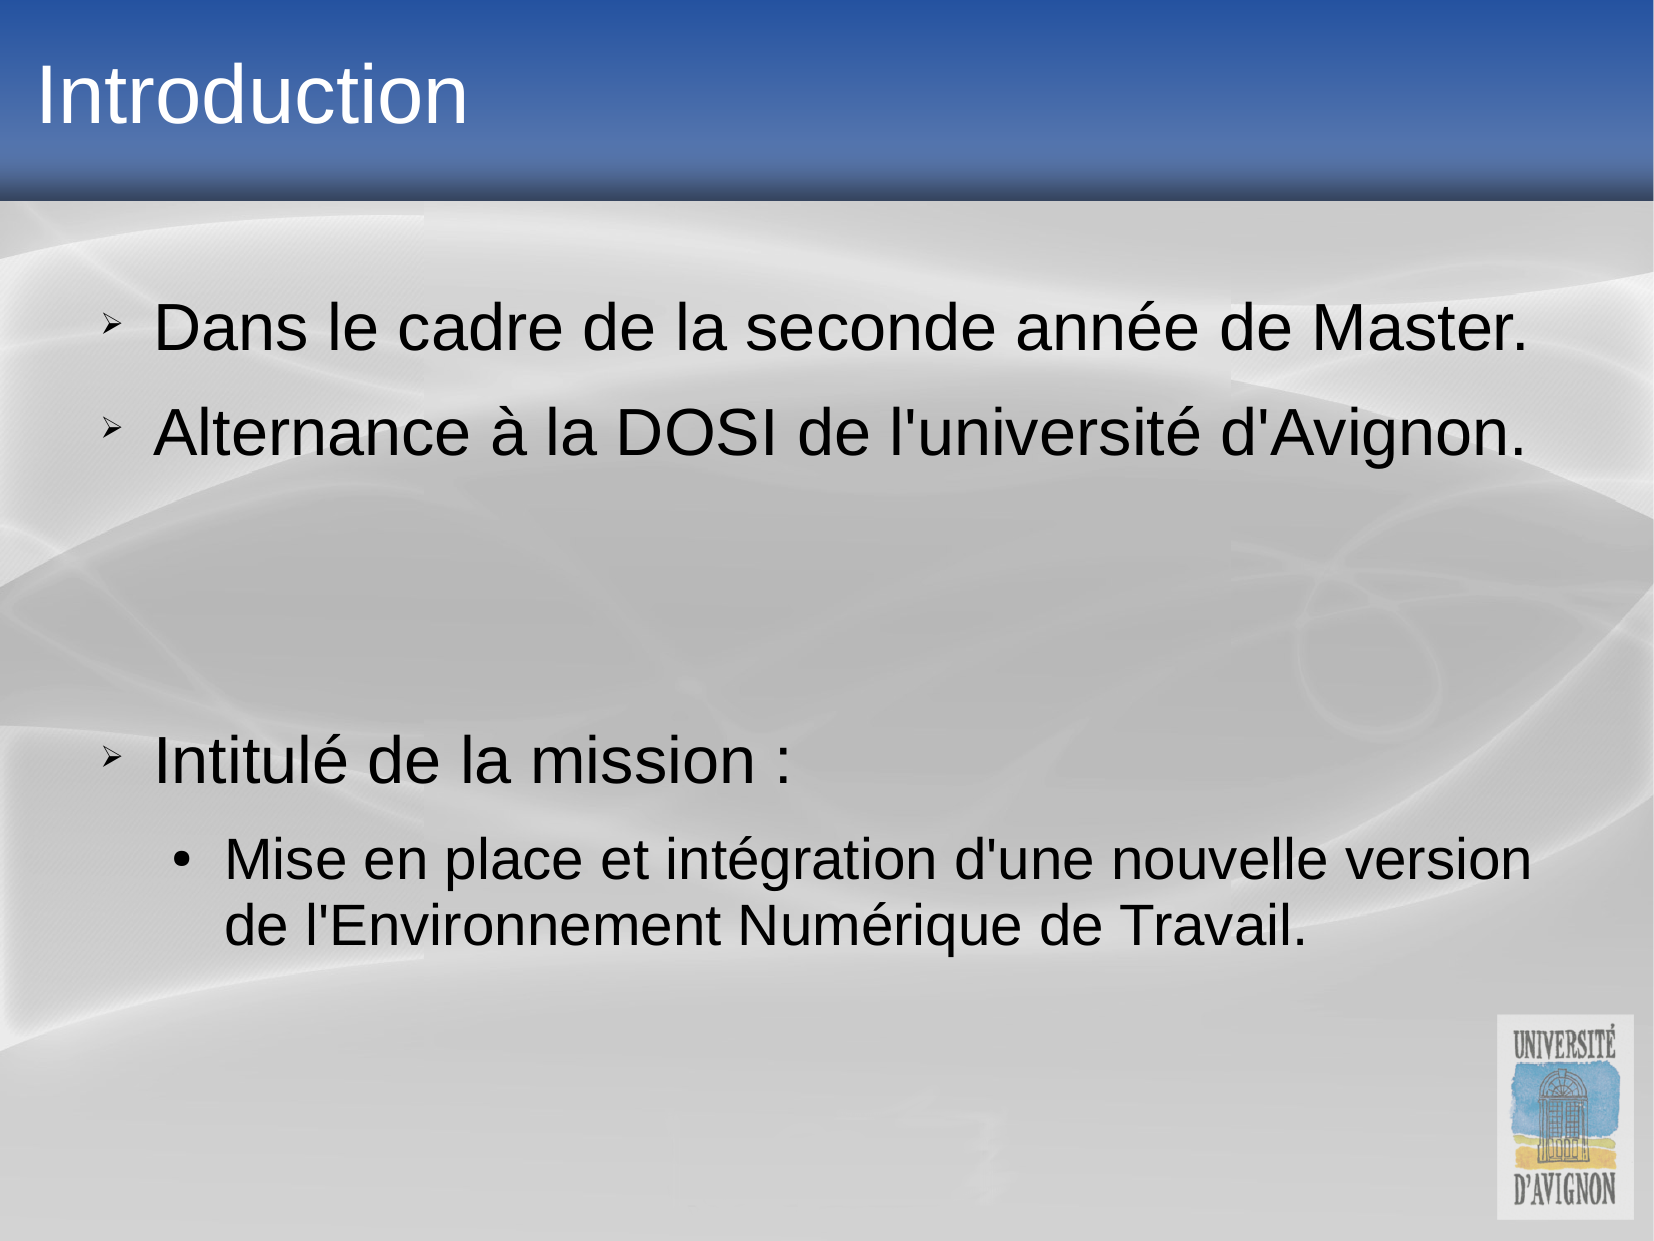

# Introduction
Dans le cadre de la seconde année de Master.
Alternance à la DOSI de l'université d'Avignon.
Intitulé de la mission :
Mise en place et intégration d'une nouvelle version de l'Environnement Numérique de Travail.